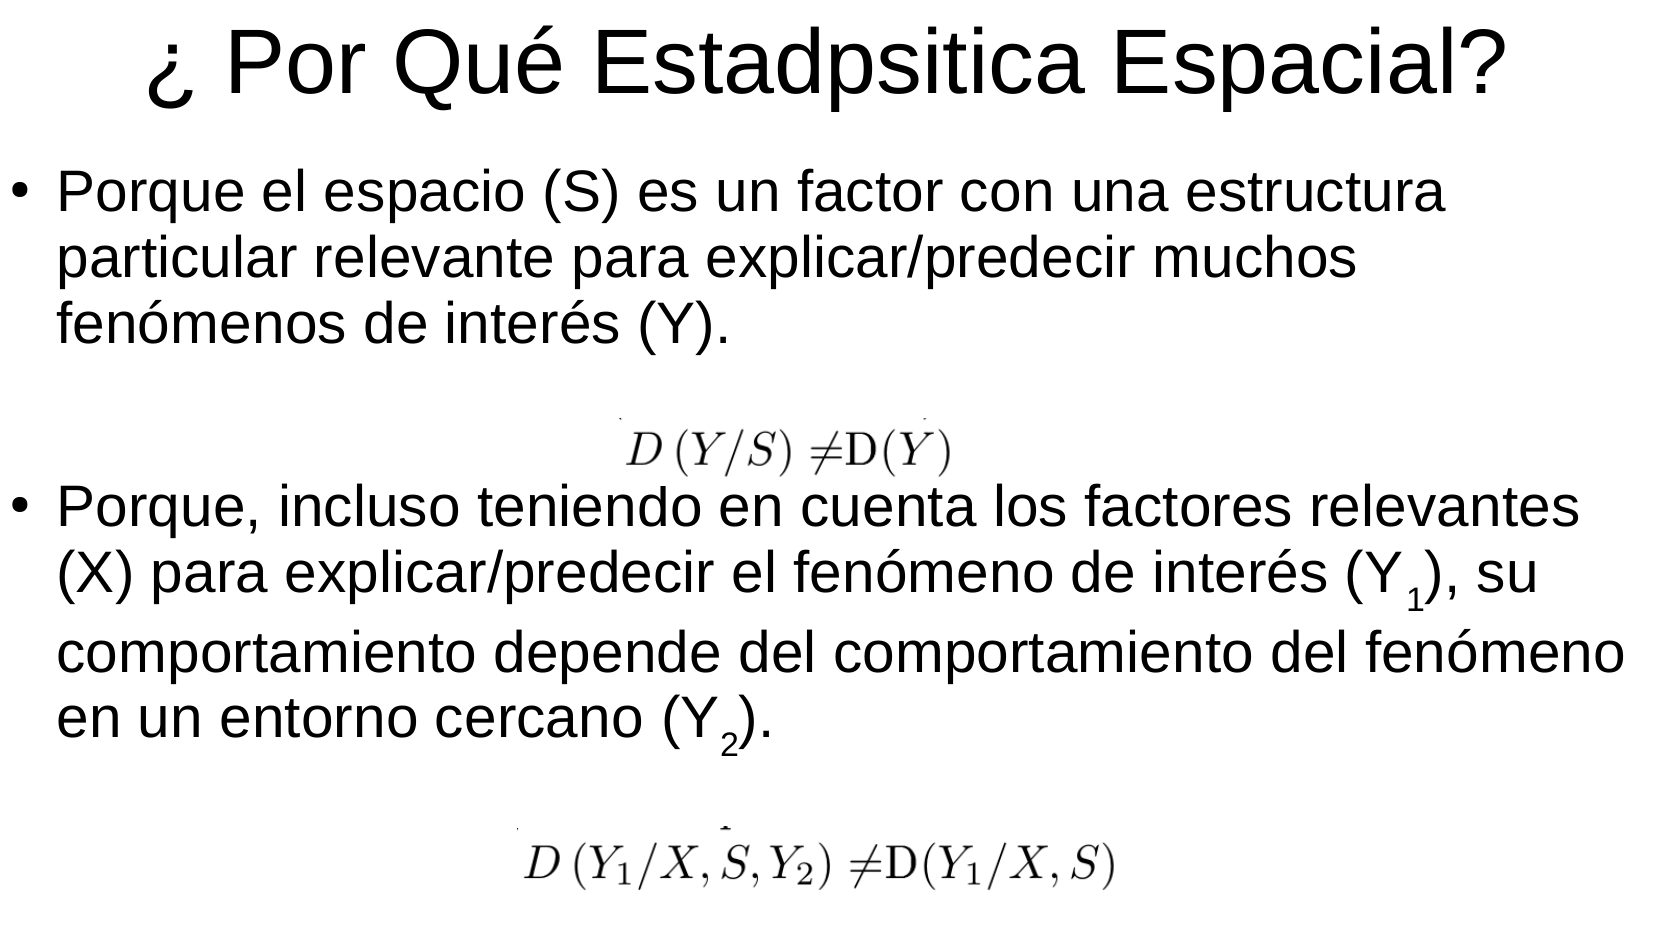

# ¿ Por Qué Estadpsitica Espacial?
Porque el espacio (S) es un factor con una estructura particular relevante para explicar/predecir muchos fenómenos de interés (Y).
Porque, incluso teniendo en cuenta los factores relevantes (X) para explicar/predecir el fenómeno de interés (Y1), su comportamiento depende del comportamiento del fenómeno en un entorno cercano (Y2).